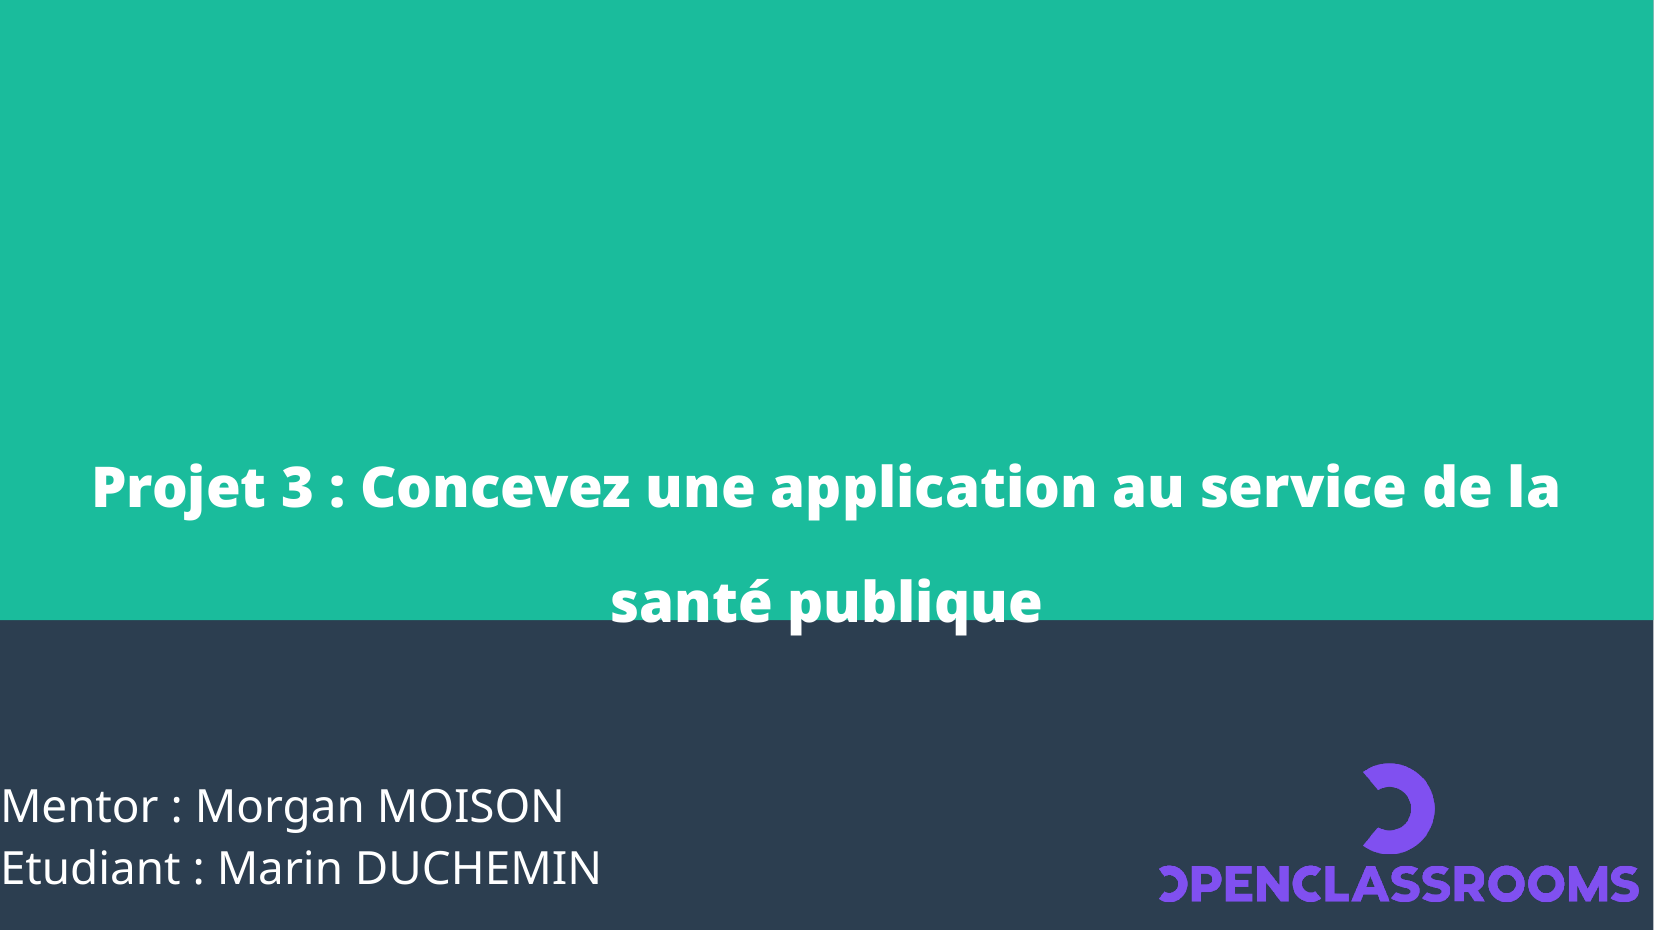

# Projet 3 : Concevez une application au service de la santé publique
Mentor : Morgan MOISON
Etudiant : Marin DUCHEMIN